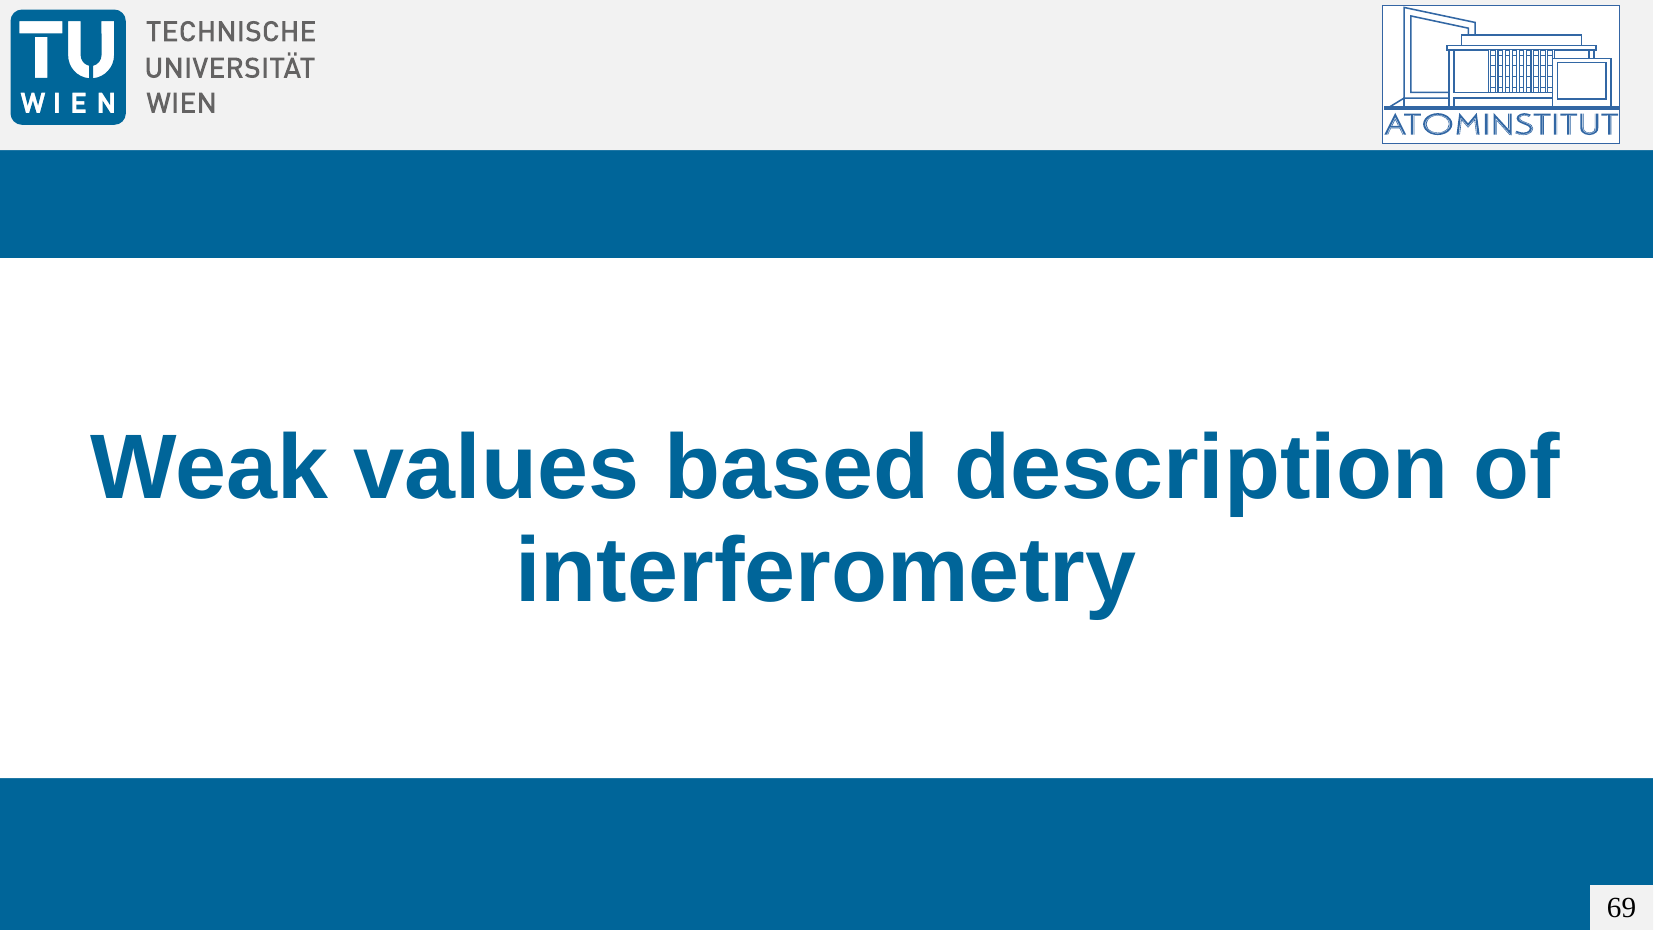

# Weak values based description of interferometry